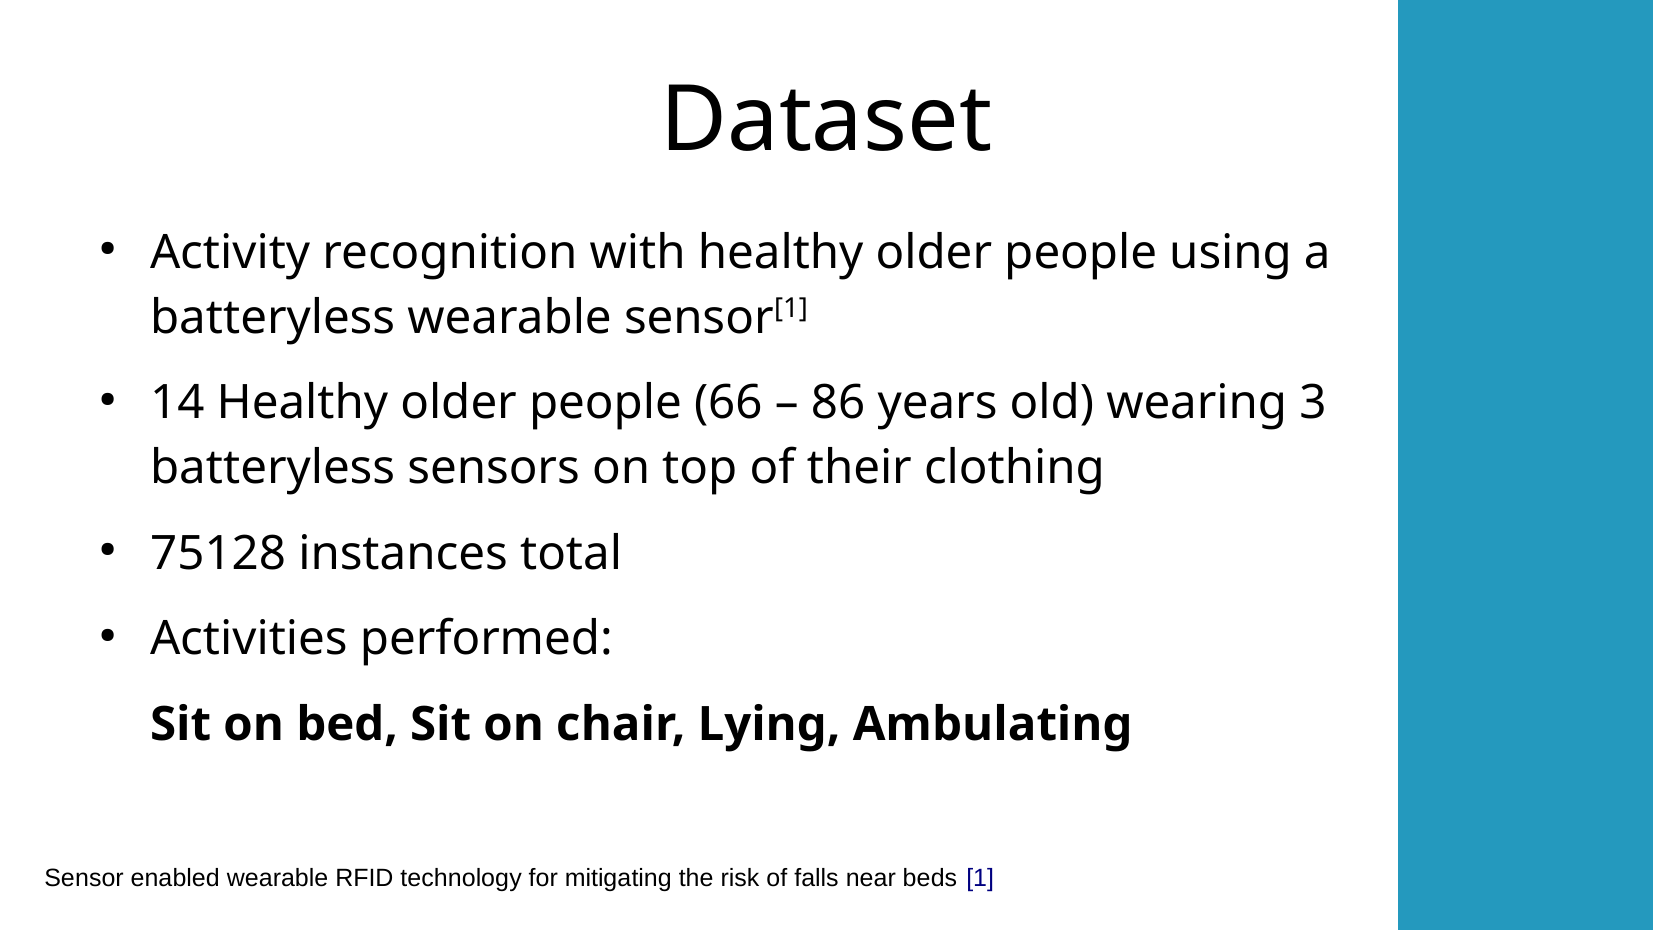

# Dataset
Activity recognition with healthy older people using a batteryless wearable sensor[1]
14 Healthy older people (66 – 86 years old) wearing 3 batteryless sensors on top of their clothing
75128 instances total
Activities performed:
Sit on bed, Sit on chair, Lying, Ambulating
Sensor enabled wearable RFID technology for mitigating the risk of falls near beds [1]